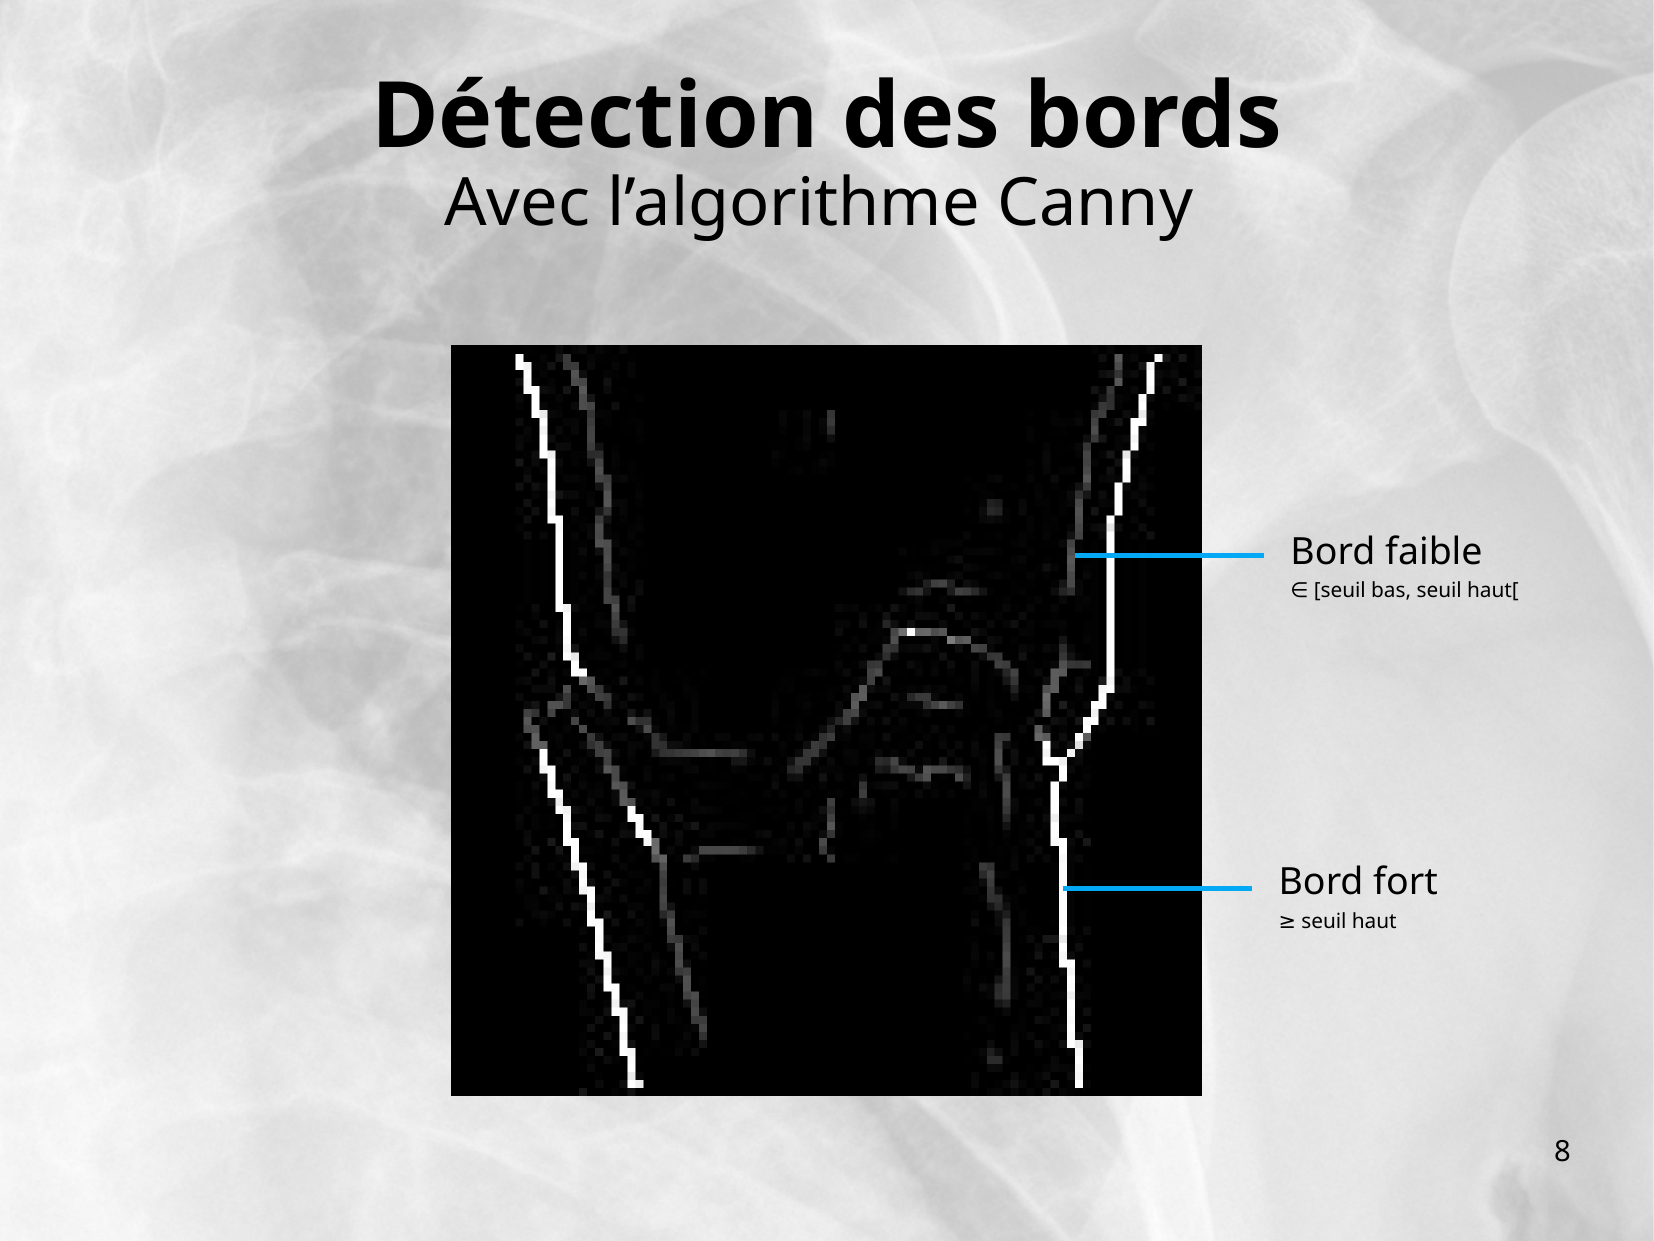

# Détection des bords
Avec l’algorithme Canny
Bord faible
∈ [seuil bas, seuil haut[
Bord fort
≥ seuil haut
8